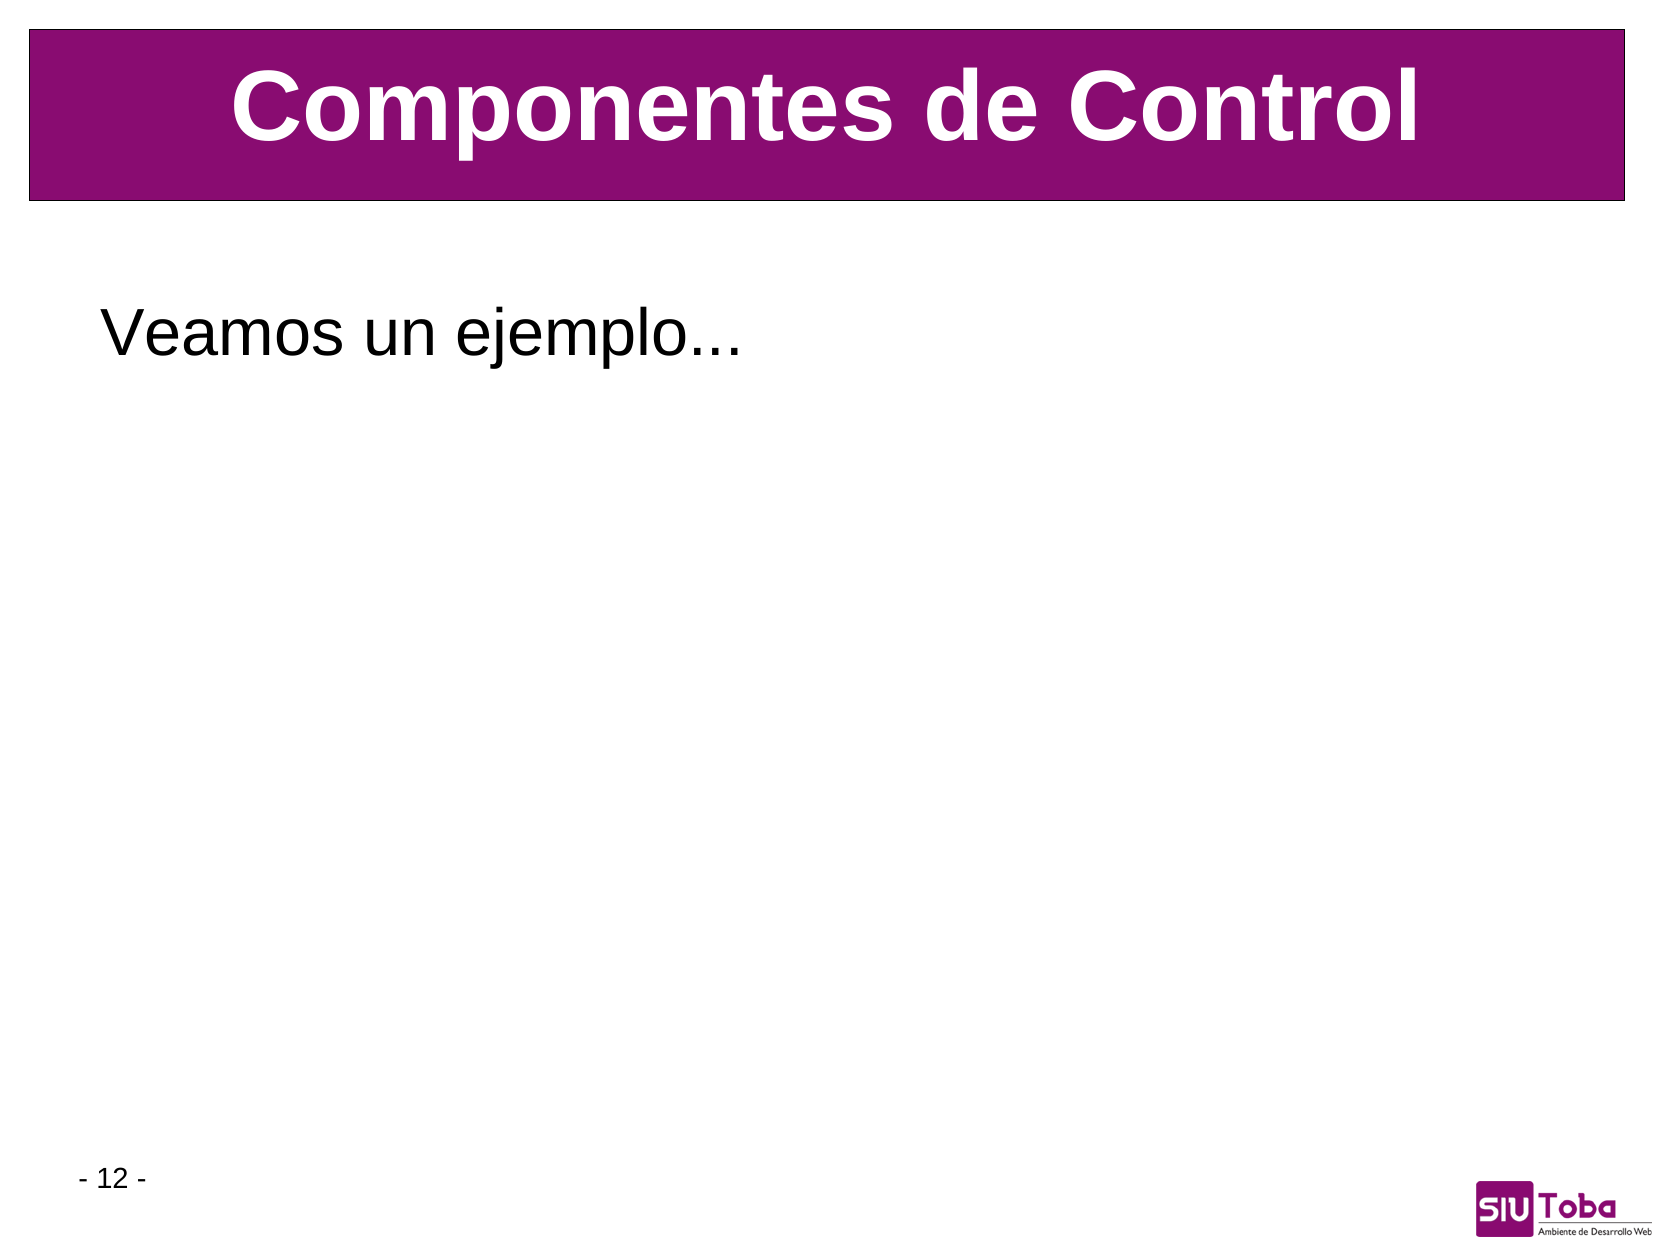

# Componentes de Control
Veamos un ejemplo...
12